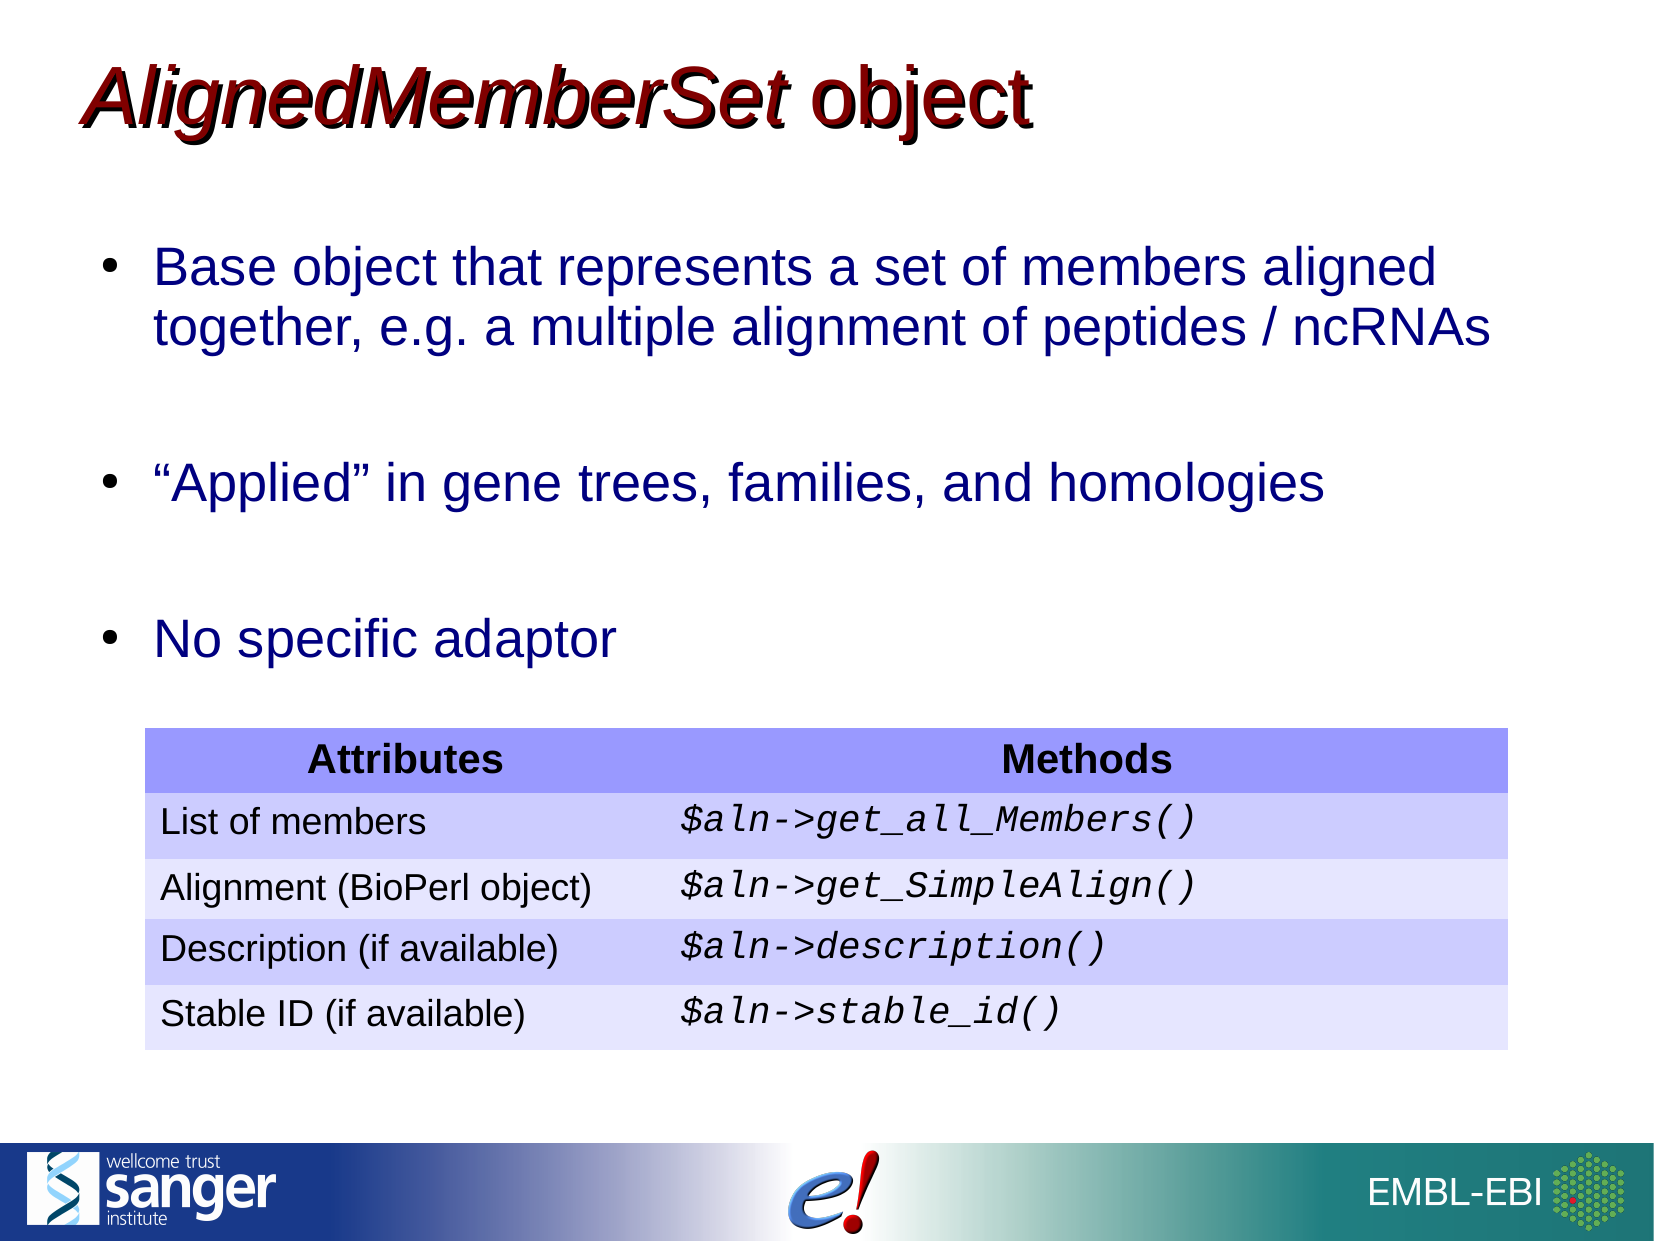

# AlignedMemberSet object
Base object that represents a set of members aligned together, e.g. a multiple alignment of peptides / ncRNAs
“Applied” in gene trees, families, and homologies
No specific adaptor
| Attributes | Methods |
| --- | --- |
| List of members | $aln->get\_all\_Members() |
| Alignment (BioPerl object) | $aln->get\_SimpleAlign() |
| Description (if available) | $aln->description() |
| Stable ID (if available) | $aln->stable\_id() |